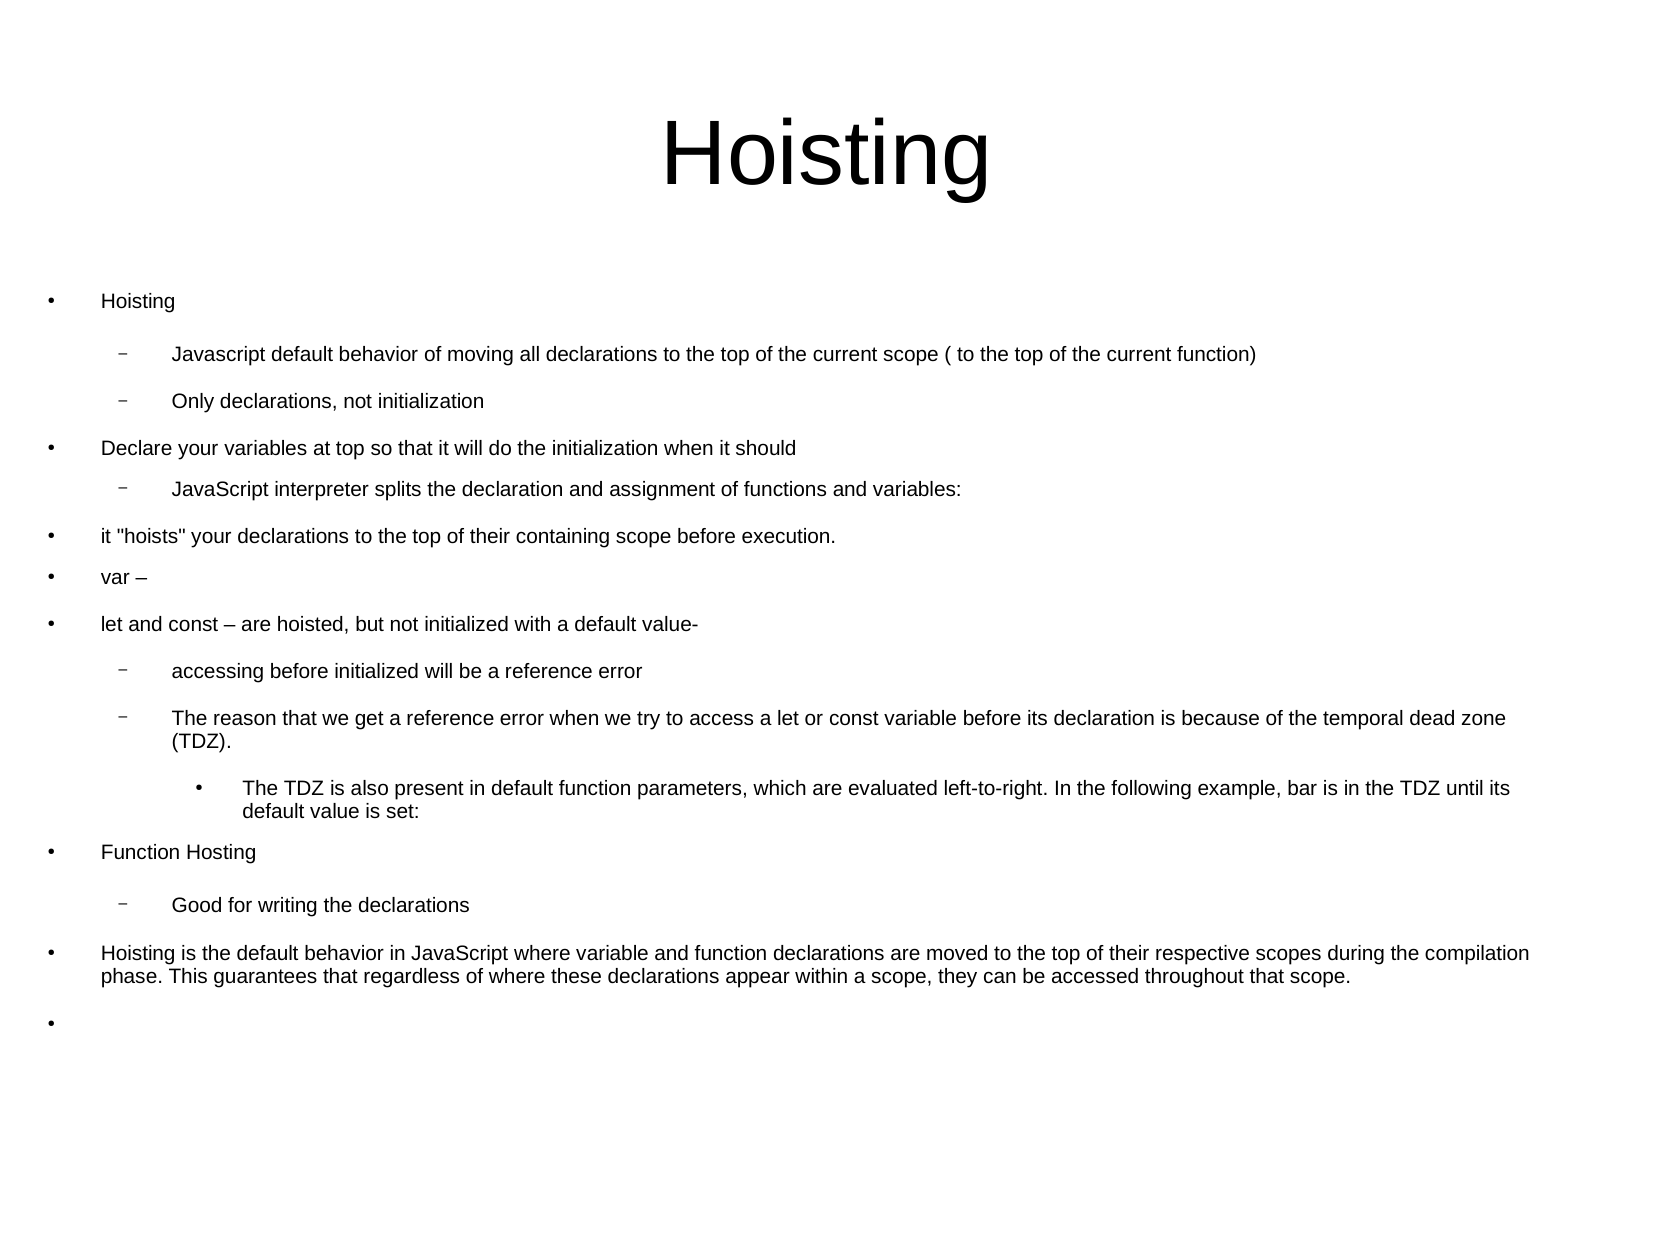

# Hoisting
Hoisting
Javascript default behavior of moving all declarations to the top of the current scope ( to the top of the current function)
Only declarations, not initialization
Declare your variables at top so that it will do the initialization when it should
JavaScript interpreter splits the declaration and assignment of functions and variables:
it "hoists" your declarations to the top of their containing scope before execution.
var –
let and const – are hoisted, but not initialized with a default value-
accessing before initialized will be a reference error
The reason that we get a reference error when we try to access a let or const variable before its declaration is because of the temporal dead zone (TDZ).
The TDZ is also present in default function parameters, which are evaluated left-to-right. In the following example, bar is in the TDZ until its default value is set:
Function Hosting
Good for writing the declarations
Hoisting is the default behavior in JavaScript where variable and function declarations are moved to the top of their respective scopes during the compilation phase. This guarantees that regardless of where these declarations appear within a scope, they can be accessed throughout that scope.